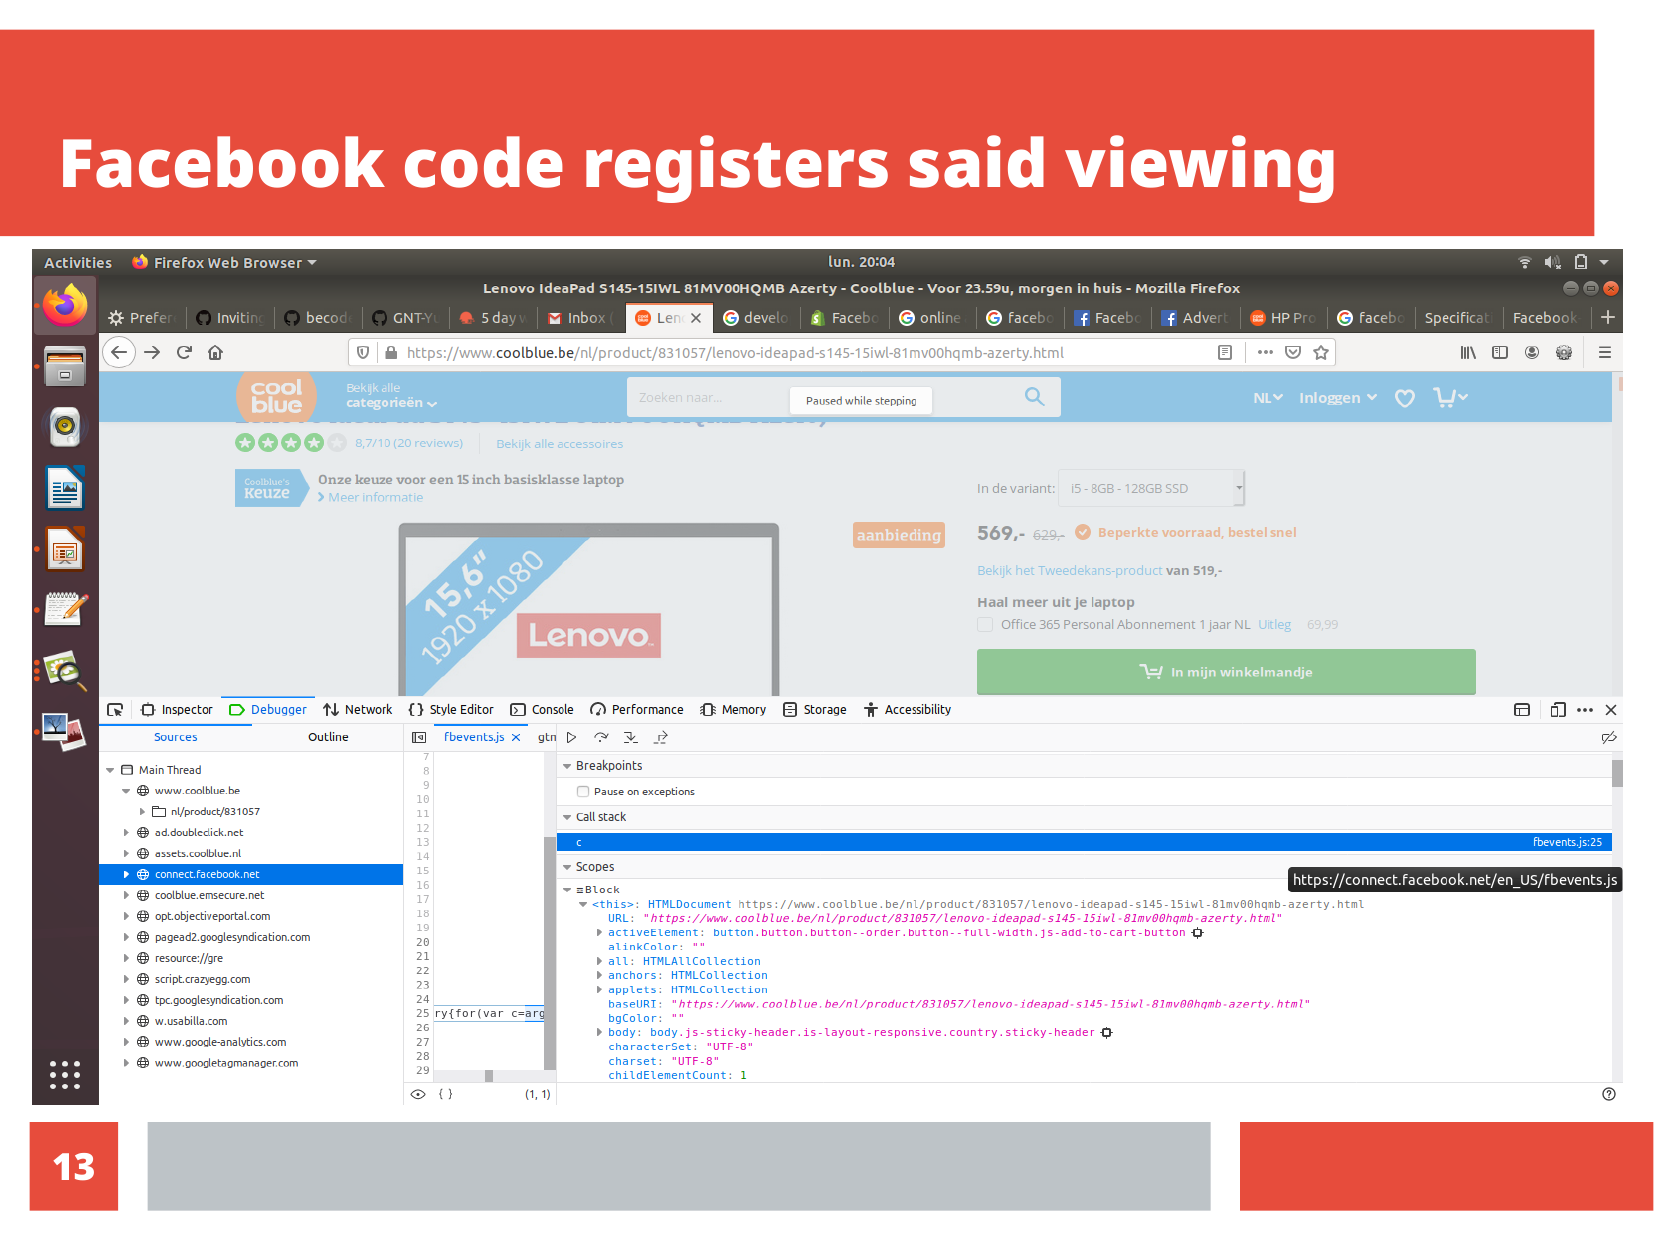

# Facebook code registers said viewing
13